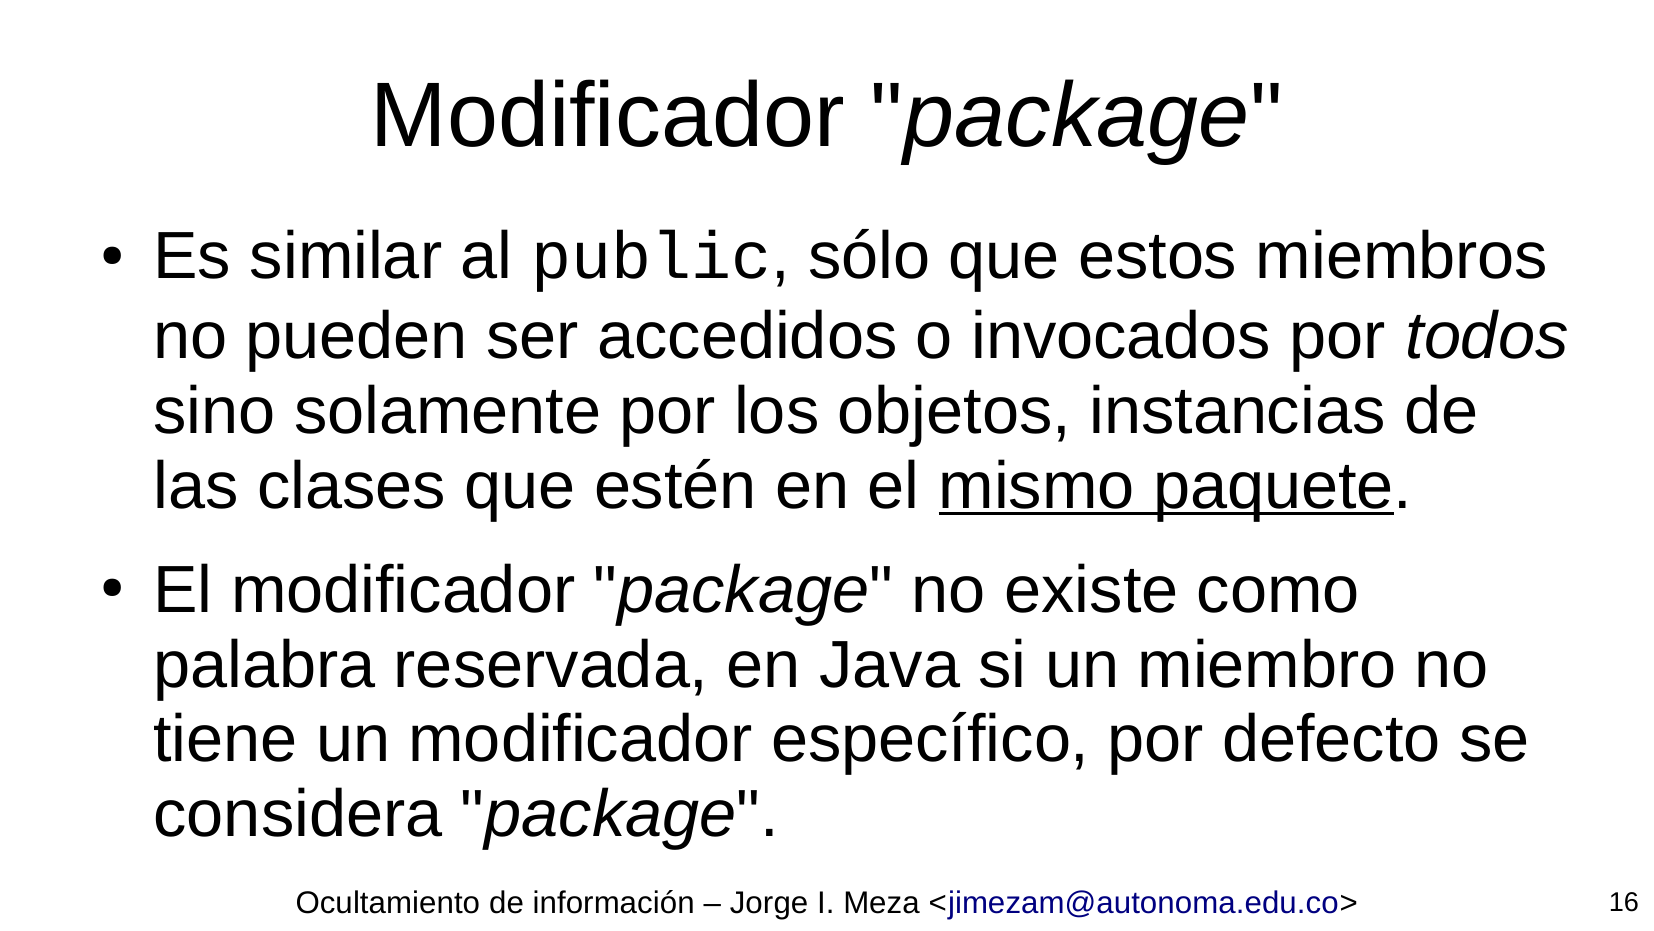

# Modificador "package"
Es similar al public, sólo que estos miembros no pueden ser accedidos o invocados por todos sino solamente por los objetos, instancias de las clases que estén en el mismo paquete.
El modificador "package" no existe como palabra reservada, en Java si un miembro no tiene un modificador específico, por defecto se considera "package".